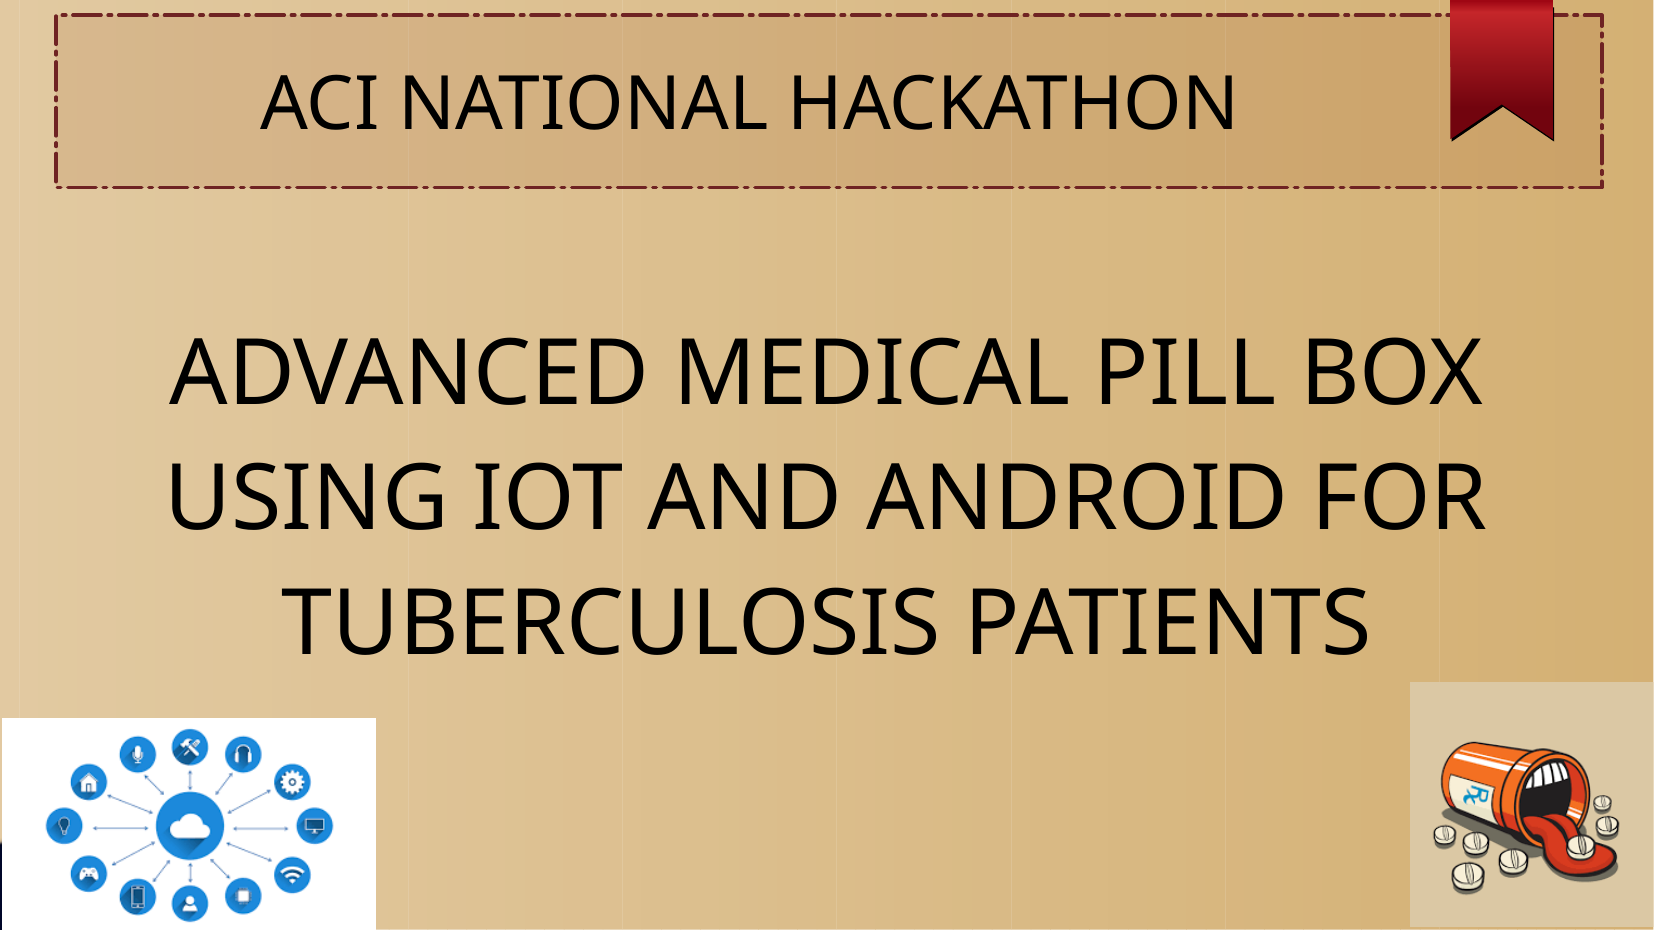

# ACI NATIONAL HACKATHON
ADVANCED MEDICAL PILL BOX USING IOT AND ANDROID FOR TUBERCULOSIS PATIENTS